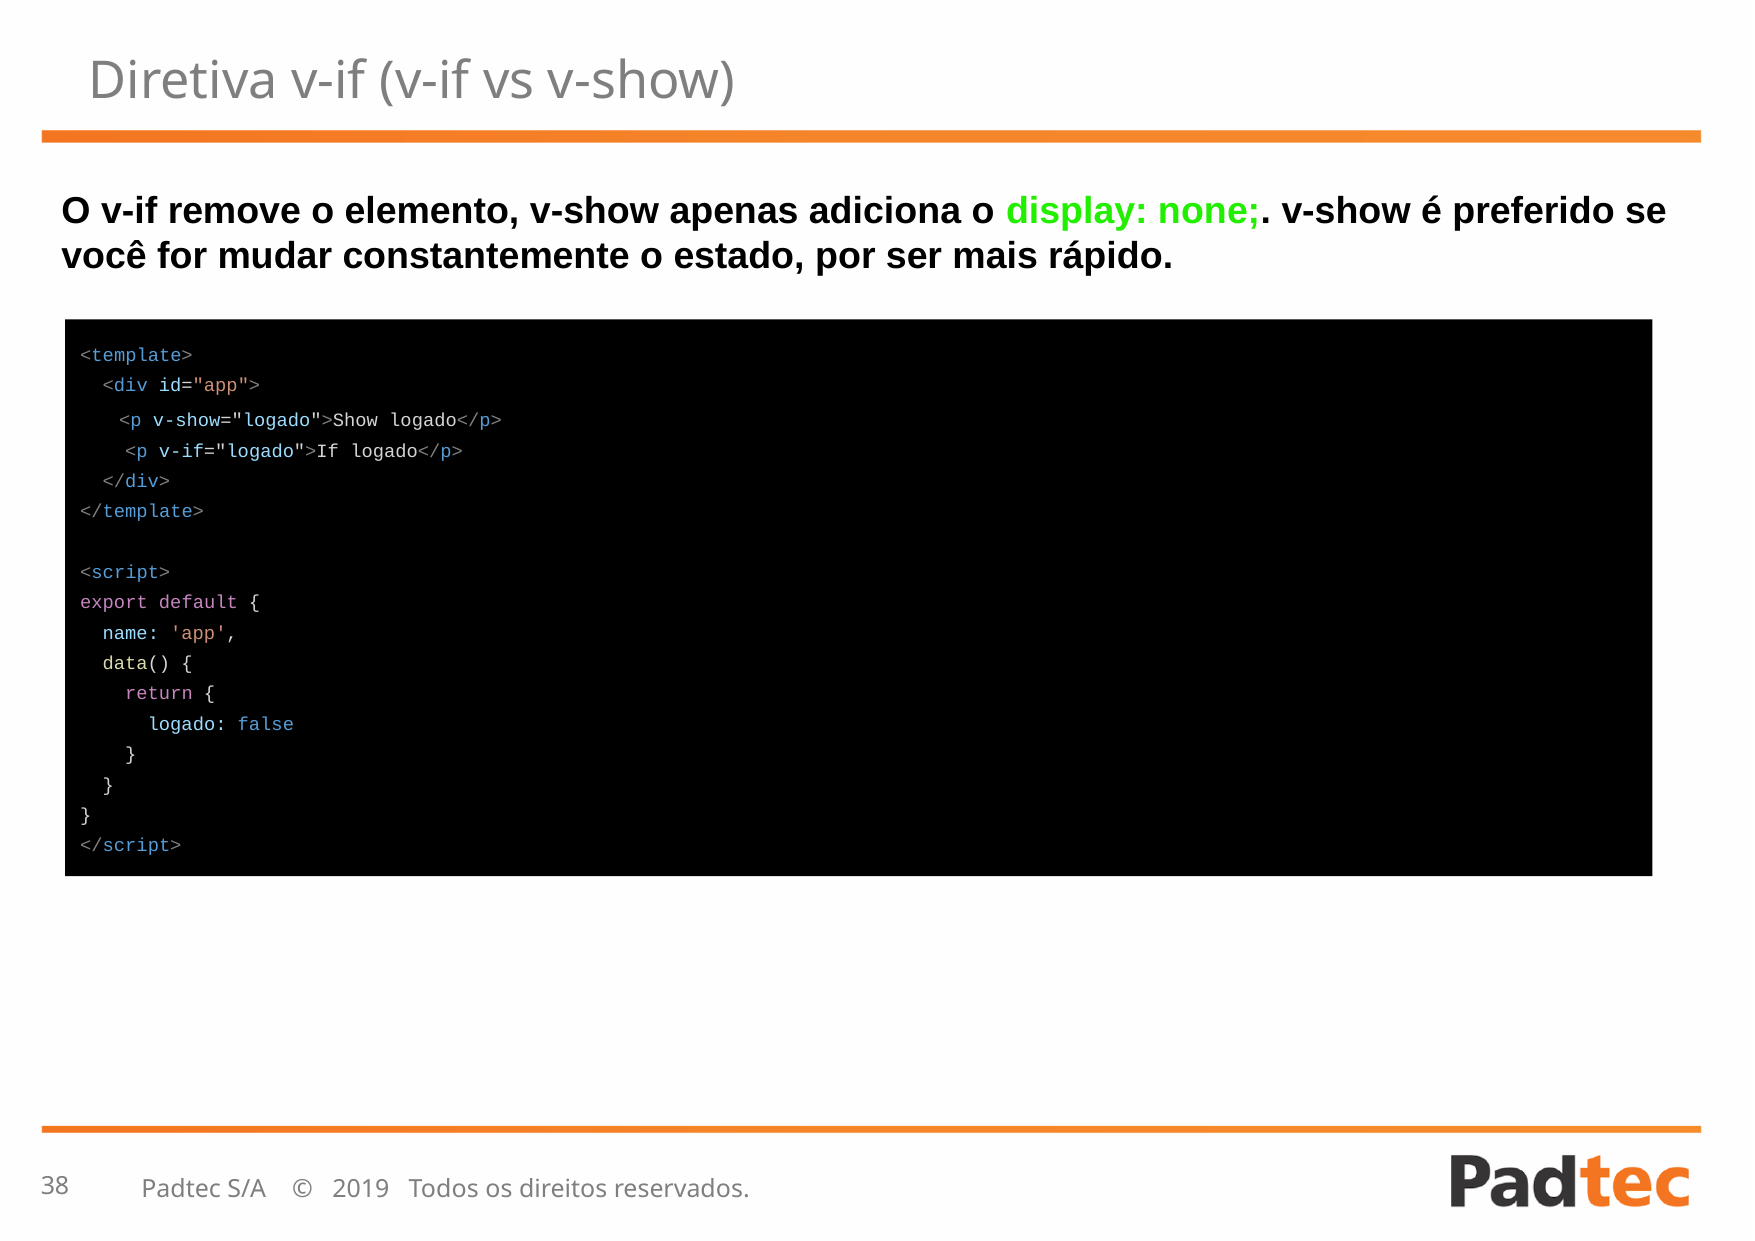

# Diretiva v-if (v-if vs v-show)
O v-if remove o elemento, v-show apenas adiciona o display: none;. v-show é preferido se você for mudar constantemente o estado, por ser mais rápido.
<template>
 <div id="app">
 <p v-show="logado">Show logado</p>
 <p v-if="logado">If logado</p>
 </div>
</template>
<script>
export default {
 name: 'app',
 data() {
 return {
 logado: false
 }
 }
}
</script>